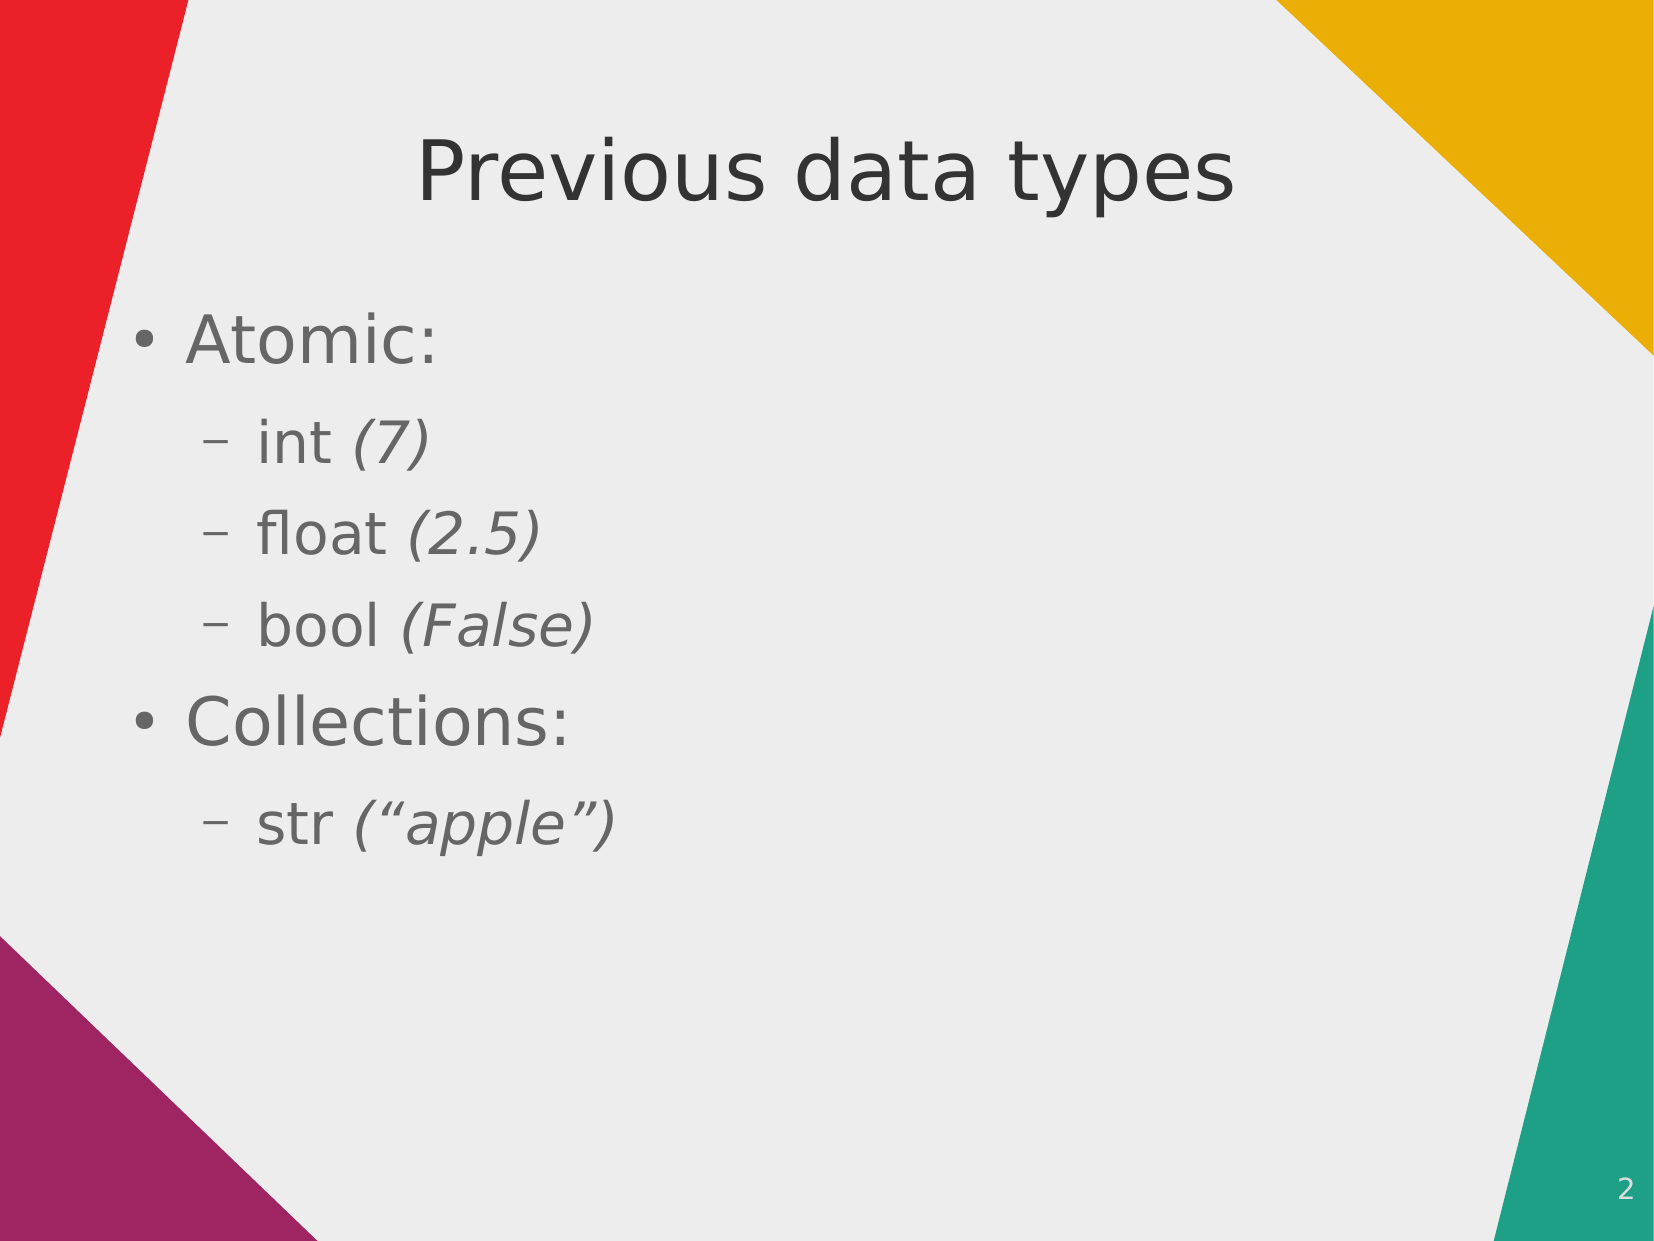

# Previous data types
Atomic:
int (7)
float (2.5)
bool (False)
Collections:
str (“apple”)
2